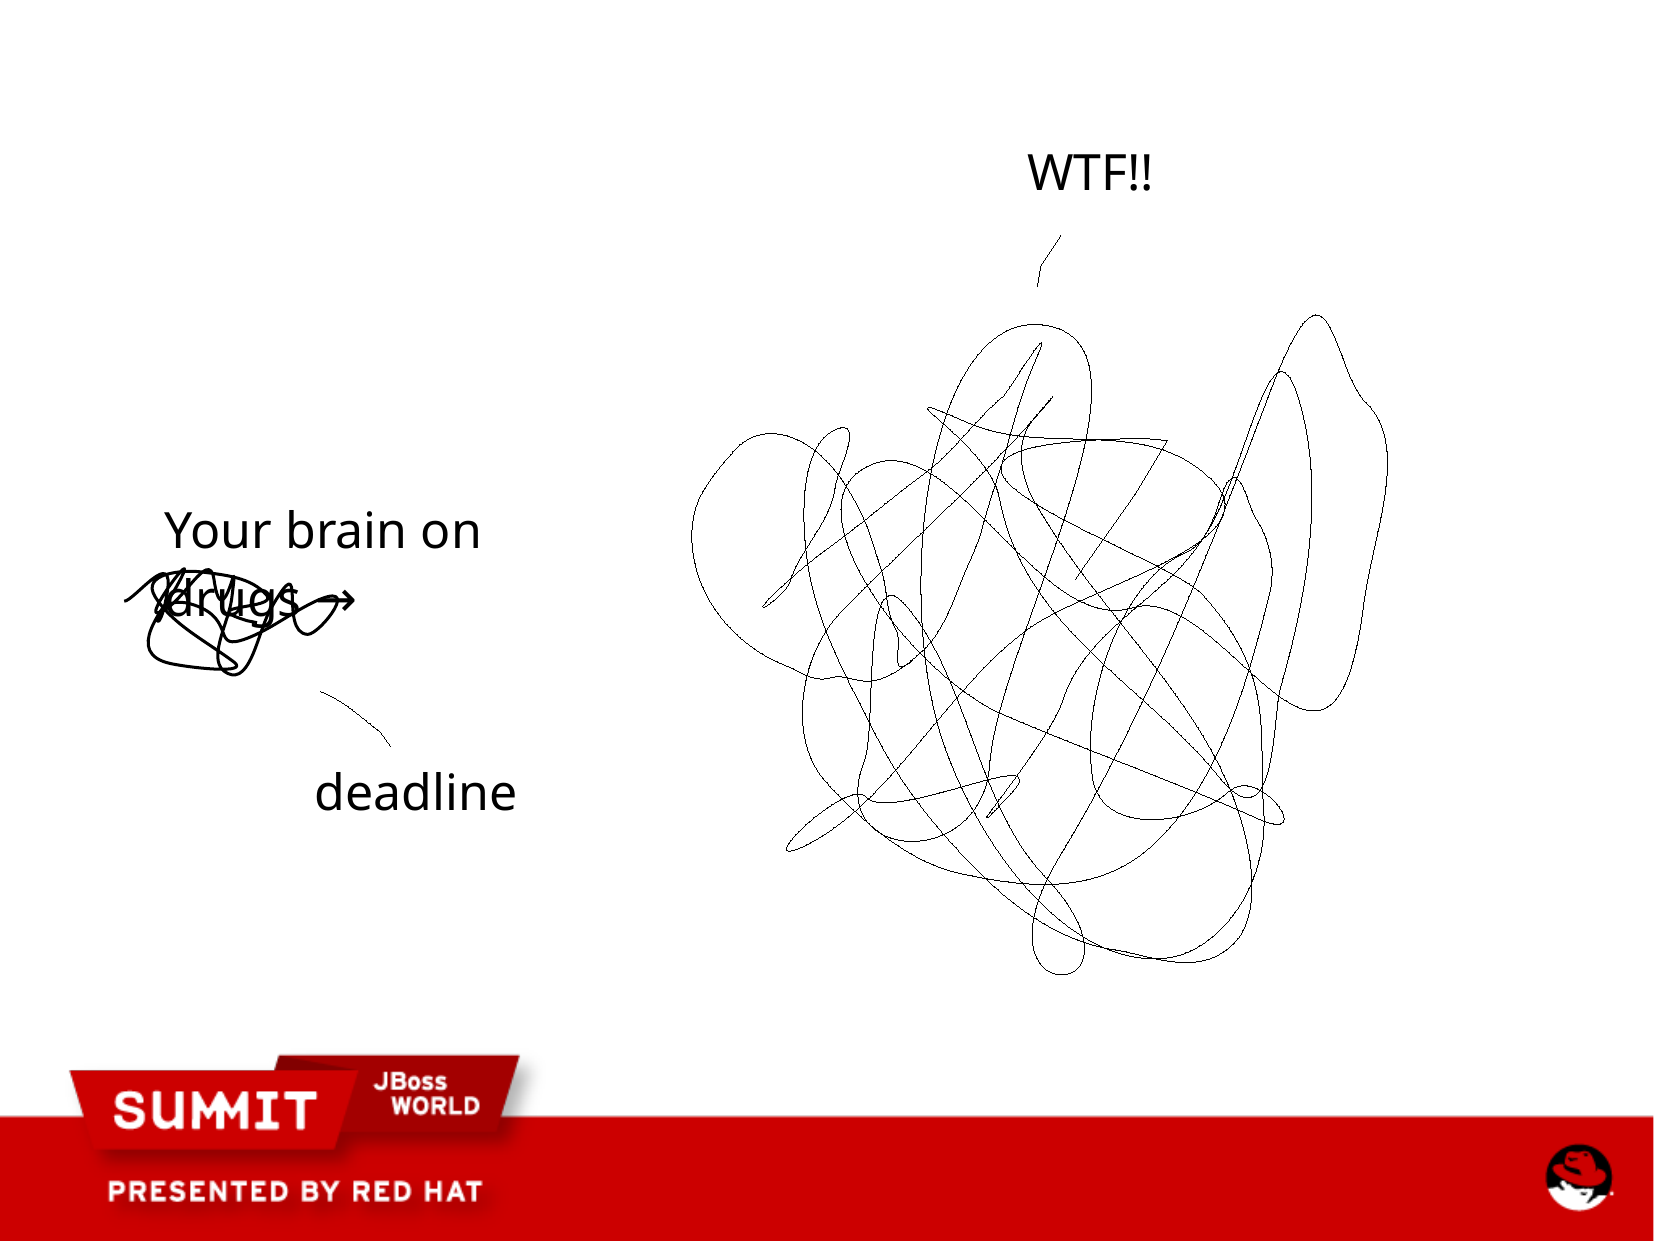

WTF!!
Your brain on drugs →
deadline